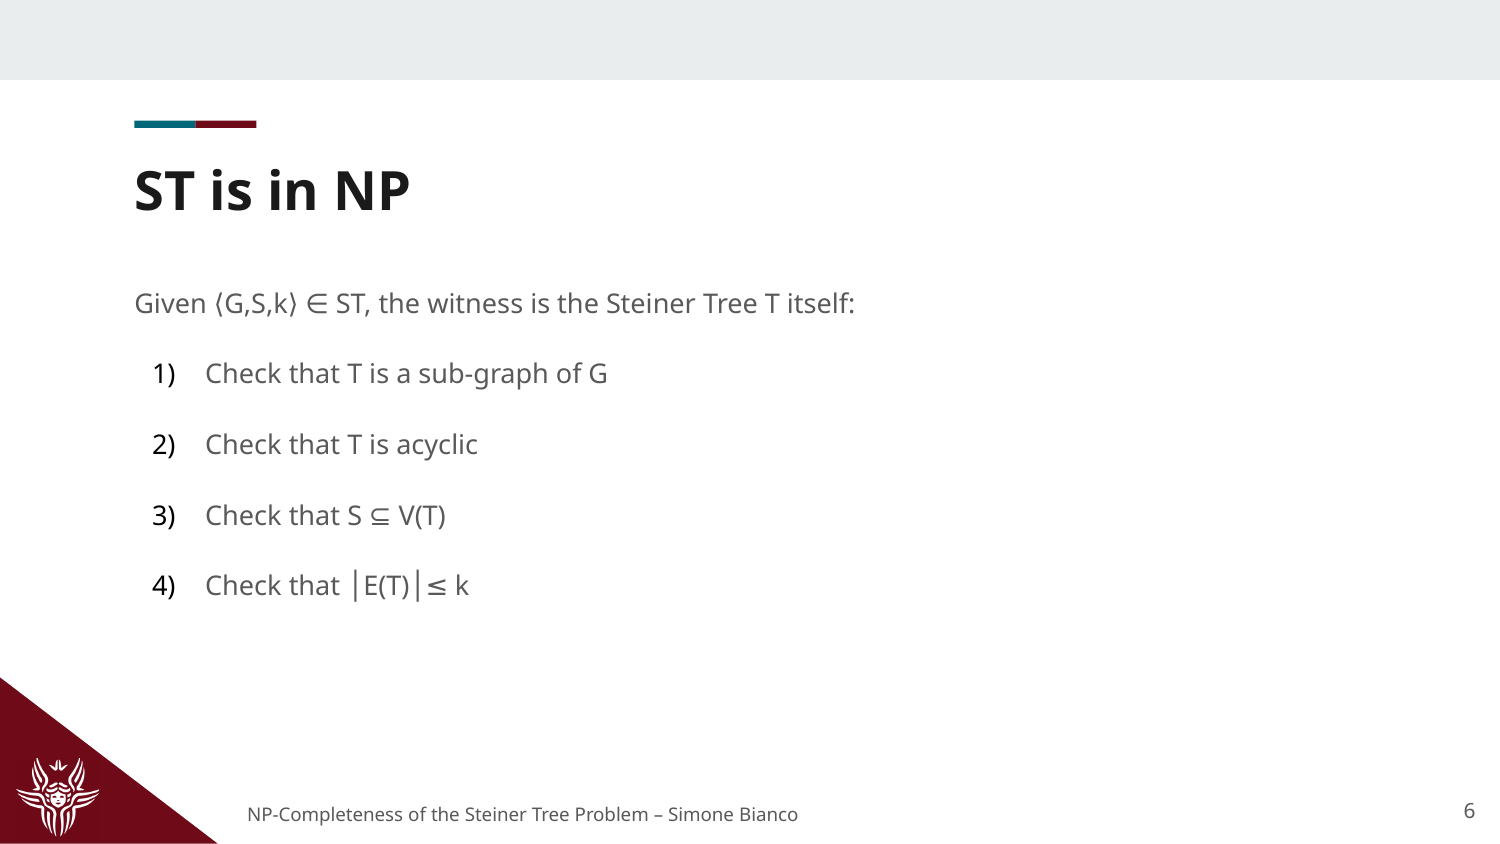

# ST is in NP
Given ⟨G,S,k⟩ ∈ ST, the witness is the Steiner Tree T itself:
Check that T is a sub-graph of G
Check that T is acyclic
Check that S ⊆ V(T)
Check that │E(T)│≤ k
NP-Completeness of the Steiner Tree Problem – Simone Bianco